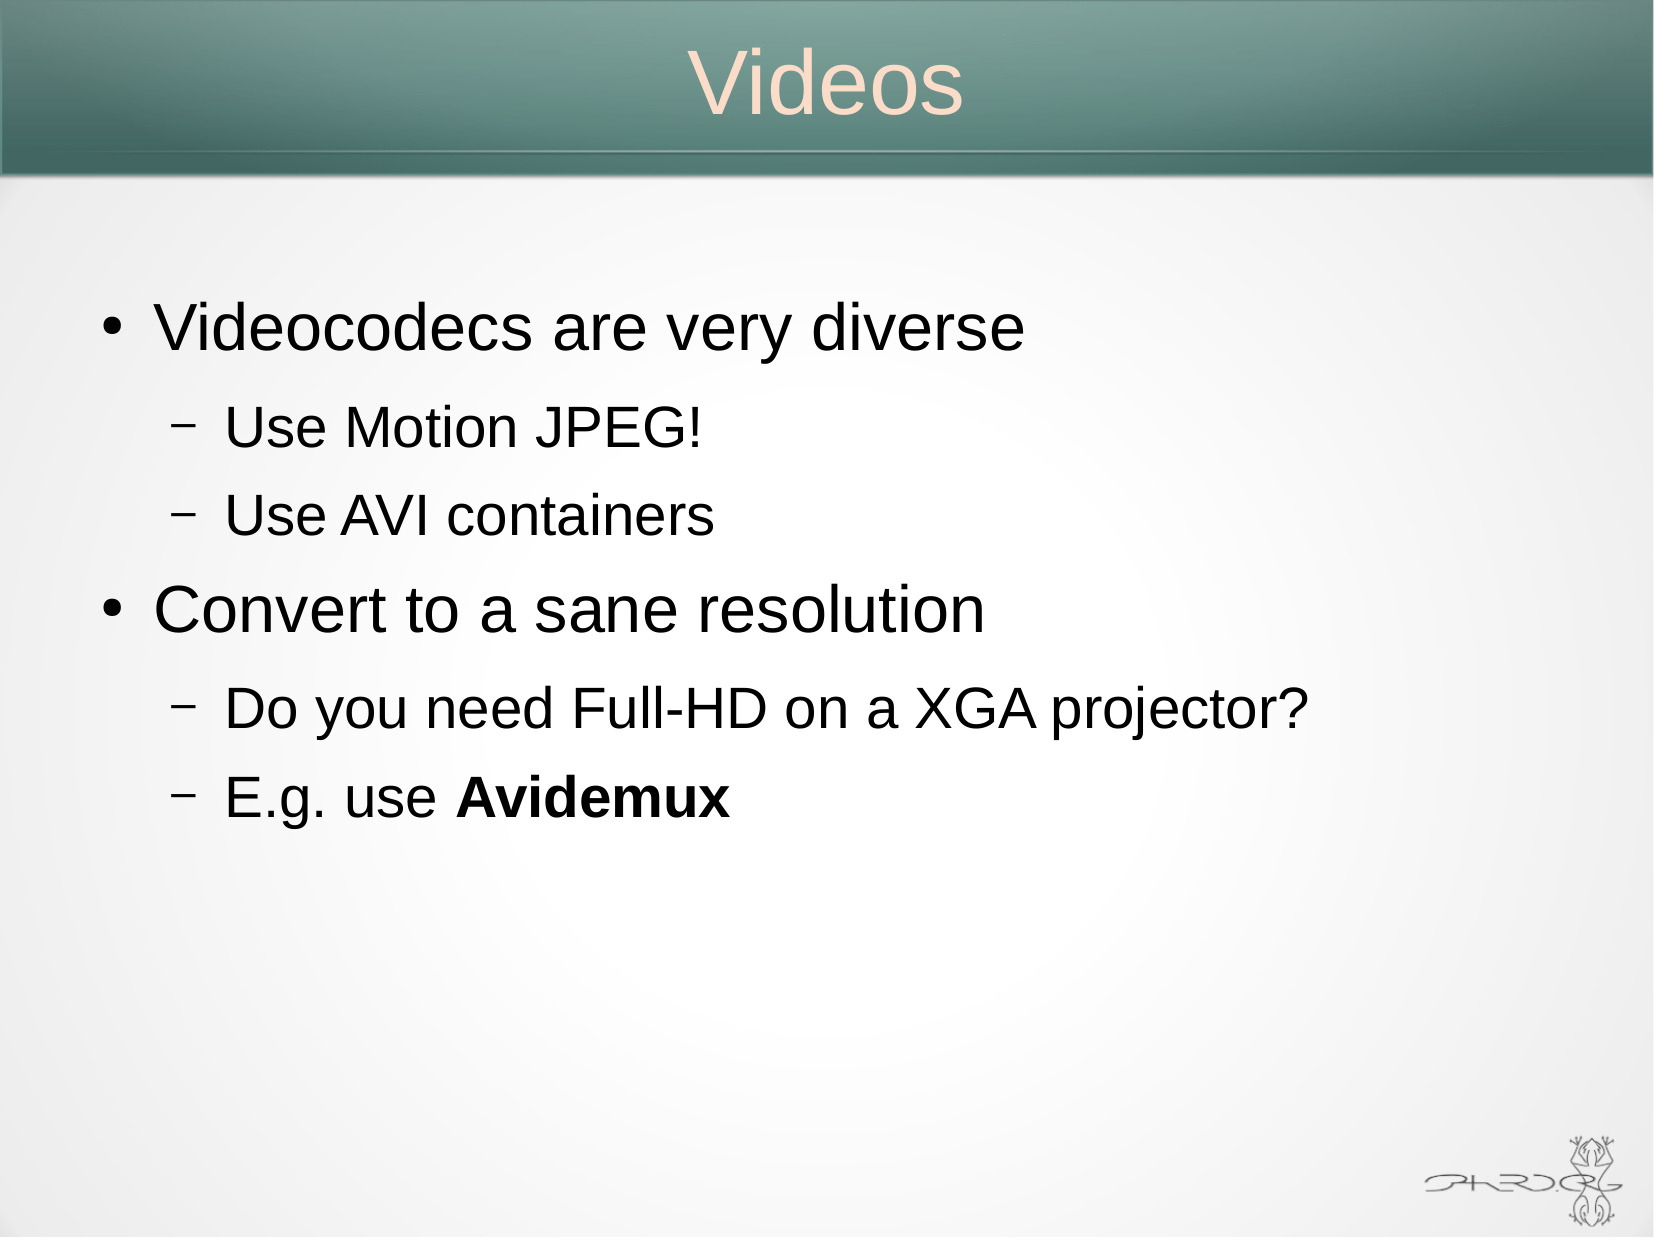

# Videos
Videocodecs are very diverse
Use Motion JPEG!
Use AVI containers
Convert to a sane resolution
Do you need Full-HD on a XGA projector?
E.g. use Avidemux